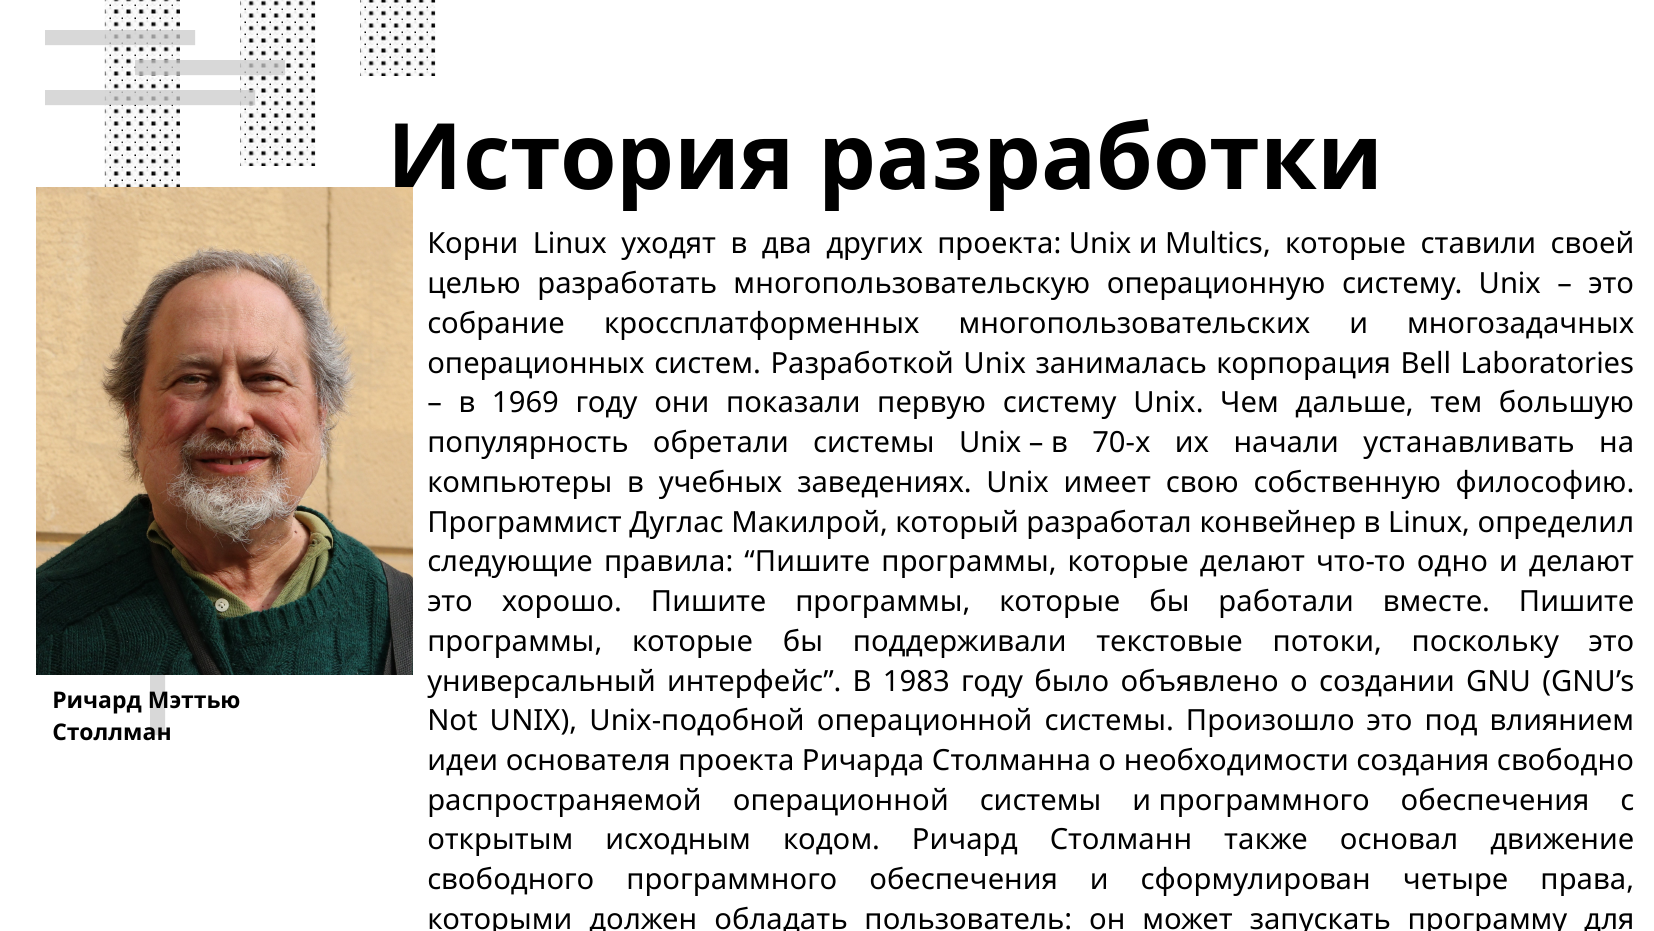

# История разработки
Корни Linux уходят в два других проекта: Unix и Multics, которые ставили своей целью разработать многопользовательскую операционную систему. Unix – это собрание кроссплатформенных многопользовательских и многозадачных операционных систем. Разработкой Unix занималась корпорация Bell Laboratories – в 1969 году они показали первую систему Unix. Чем дальше, тем большую популярность обретали системы Unix – в 70-х их начали устанавливать на компьютеры в учебных заведениях. Unix имеет свою собственную философию. Программист Дуглас Макилрой, который разработал конвейнер в Linux, определил следующие правила: “Пишите программы, которые делают что-то одно и делают это хорошо. Пишите программы, которые бы работали вместе. Пишите программы, которые бы поддерживали текстовые потоки, поскольку это универсальный интерфейс”. В 1983 году было объявлено о создании GNU (GNU’s Not UNIX), Unix-подобной операционной системы. Произошло это под влиянием идеи основателя проекта Ричарда Столманна о необходимости создания свободно распространяемой операционной системы и программного обеспечения с открытым исходным кодом. Ричард Столманн также основал движение свободного программного обеспечения и сформулирован четыре права, которыми должен обладать пользователь: он может запускать программу для любых целей, он может изучать программы и изменять их согласно своим потребностям, он может распространять программу, чтобы помочь другим, и он может публиковать улучшения программы, чтобы помочь сообществу в целом. Все это говорило о том, что исходный код программы должен быть доступен всем. Именно эта мысль вдохновила Линуса Торвальдса, создателя Linux, начать в 1991 году работу над своей операционной системой. Linux, как и GNU, это Unix-подобная система, то есть система, появившаяся под влиянием Unix. В дальнейшем именно система GNU/Linux станет той системой, которую сейчас называют просто Linux.
Ричард Мэттью Столлман